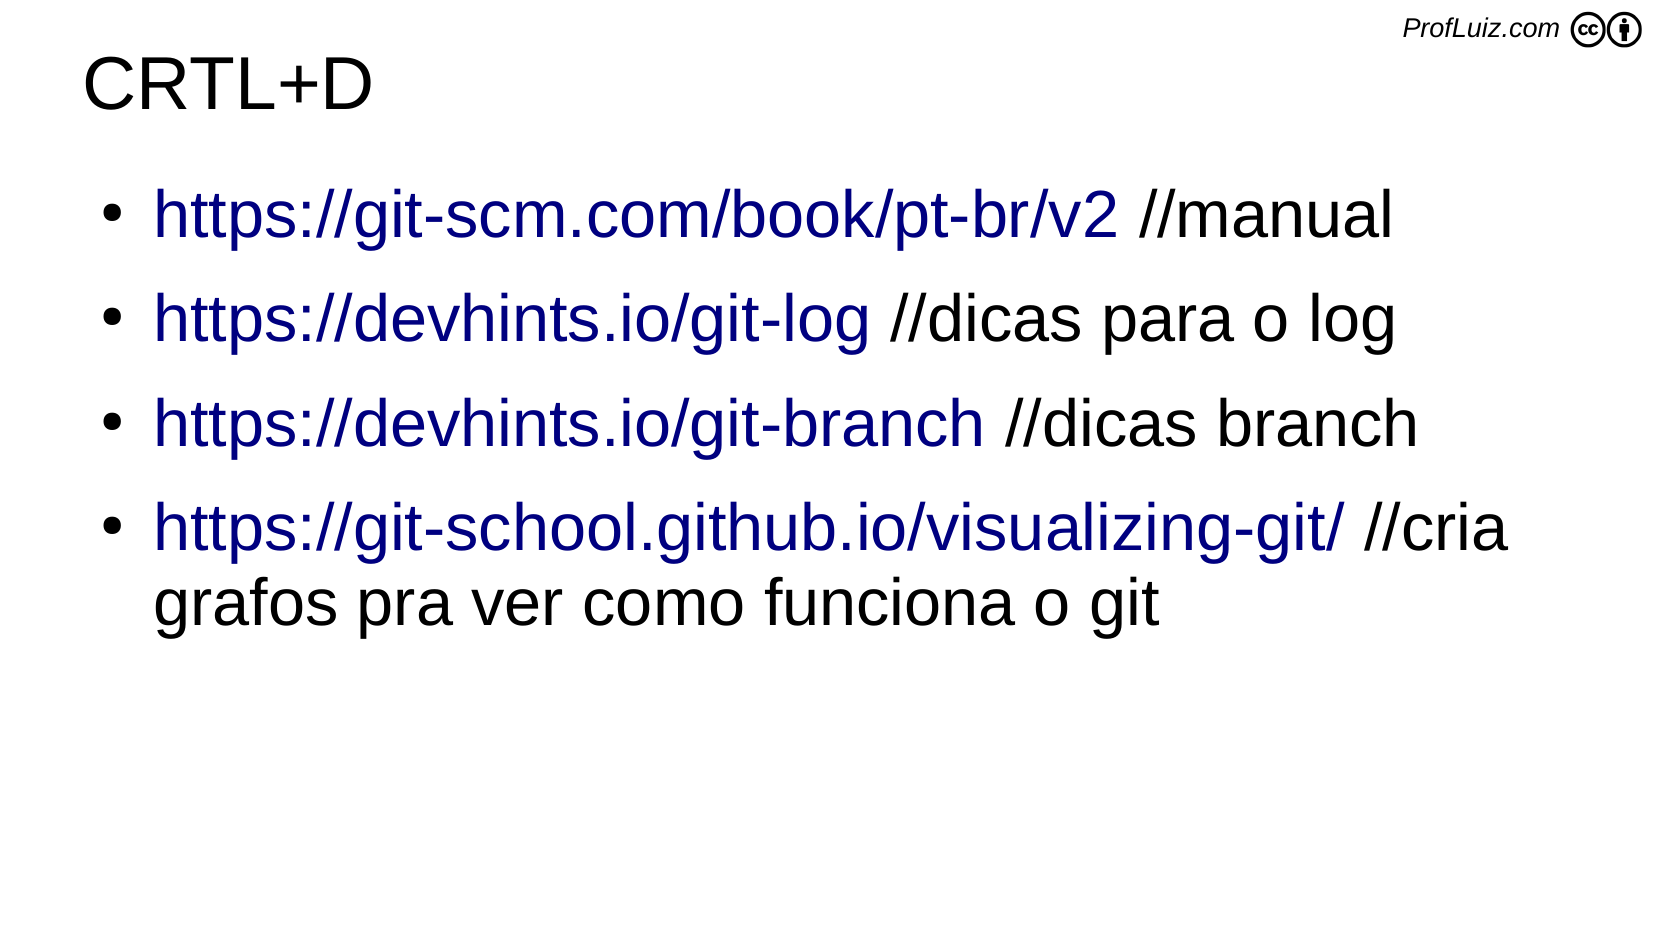

# CRTL+D
https://git-scm.com/book/pt-br/v2 //manual
https://devhints.io/git-log //dicas para o log
https://devhints.io/git-branch //dicas branch
https://git-school.github.io/visualizing-git/ //cria grafos pra ver como funciona o git